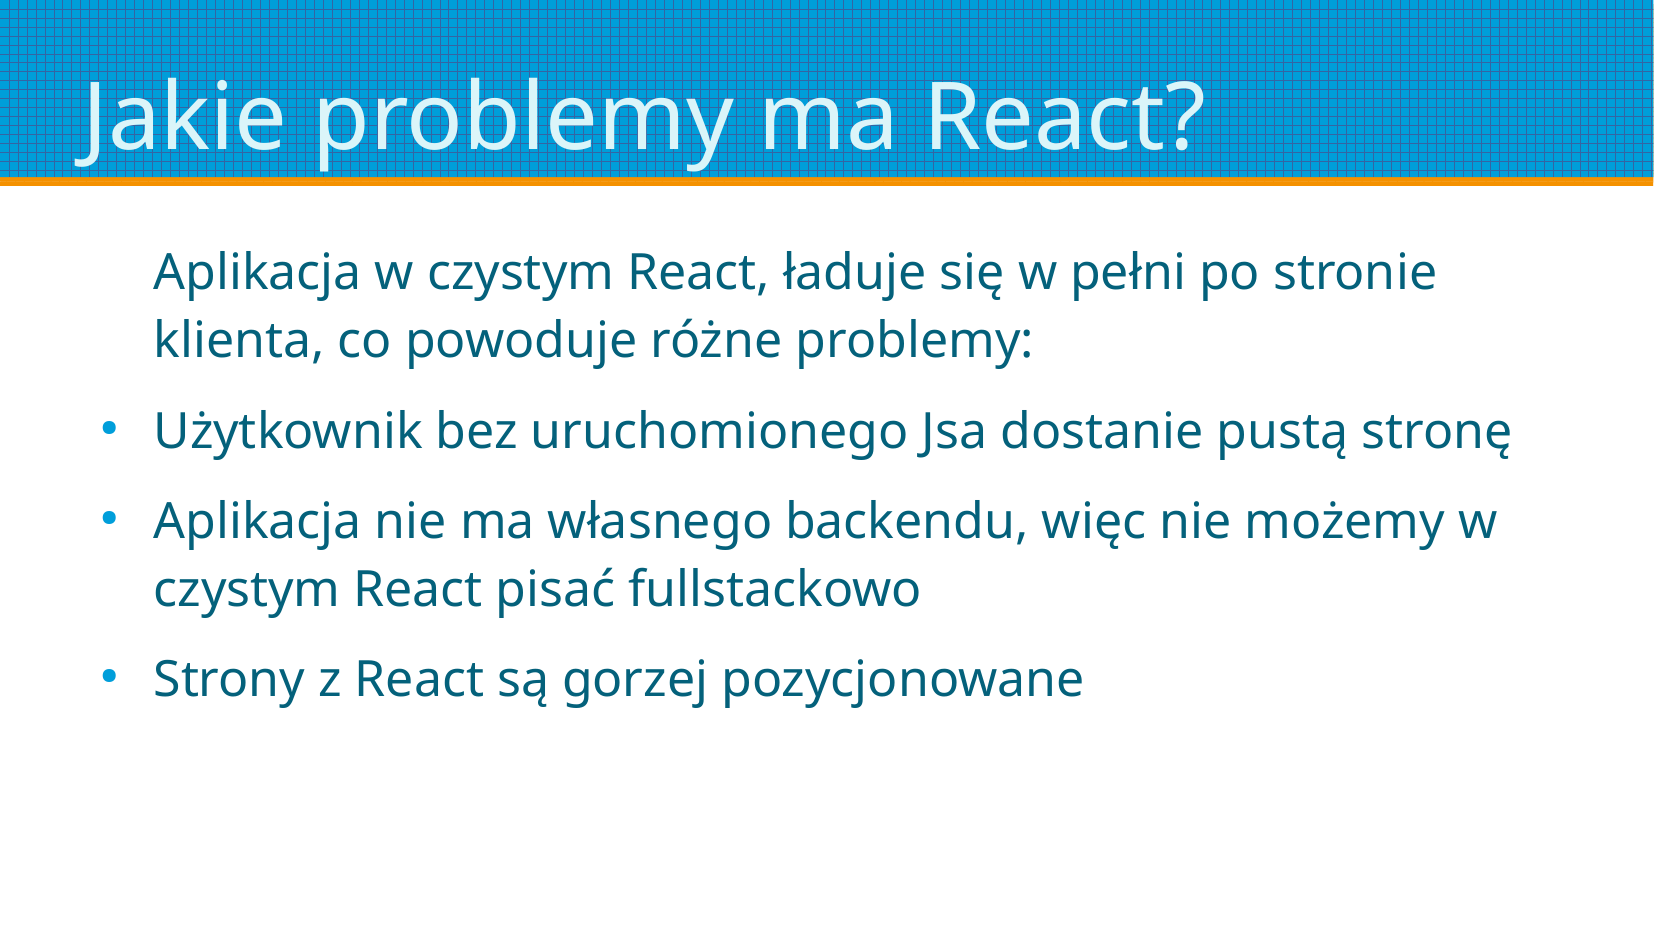

# Jakie problemy ma React?
Aplikacja w czystym React, ładuje się w pełni po stronie klienta, co powoduje różne problemy:
Użytkownik bez uruchomionego Jsa dostanie pustą stronę
Aplikacja nie ma własnego backendu, więc nie możemy w czystym React pisać fullstackowo
Strony z React są gorzej pozycjonowane